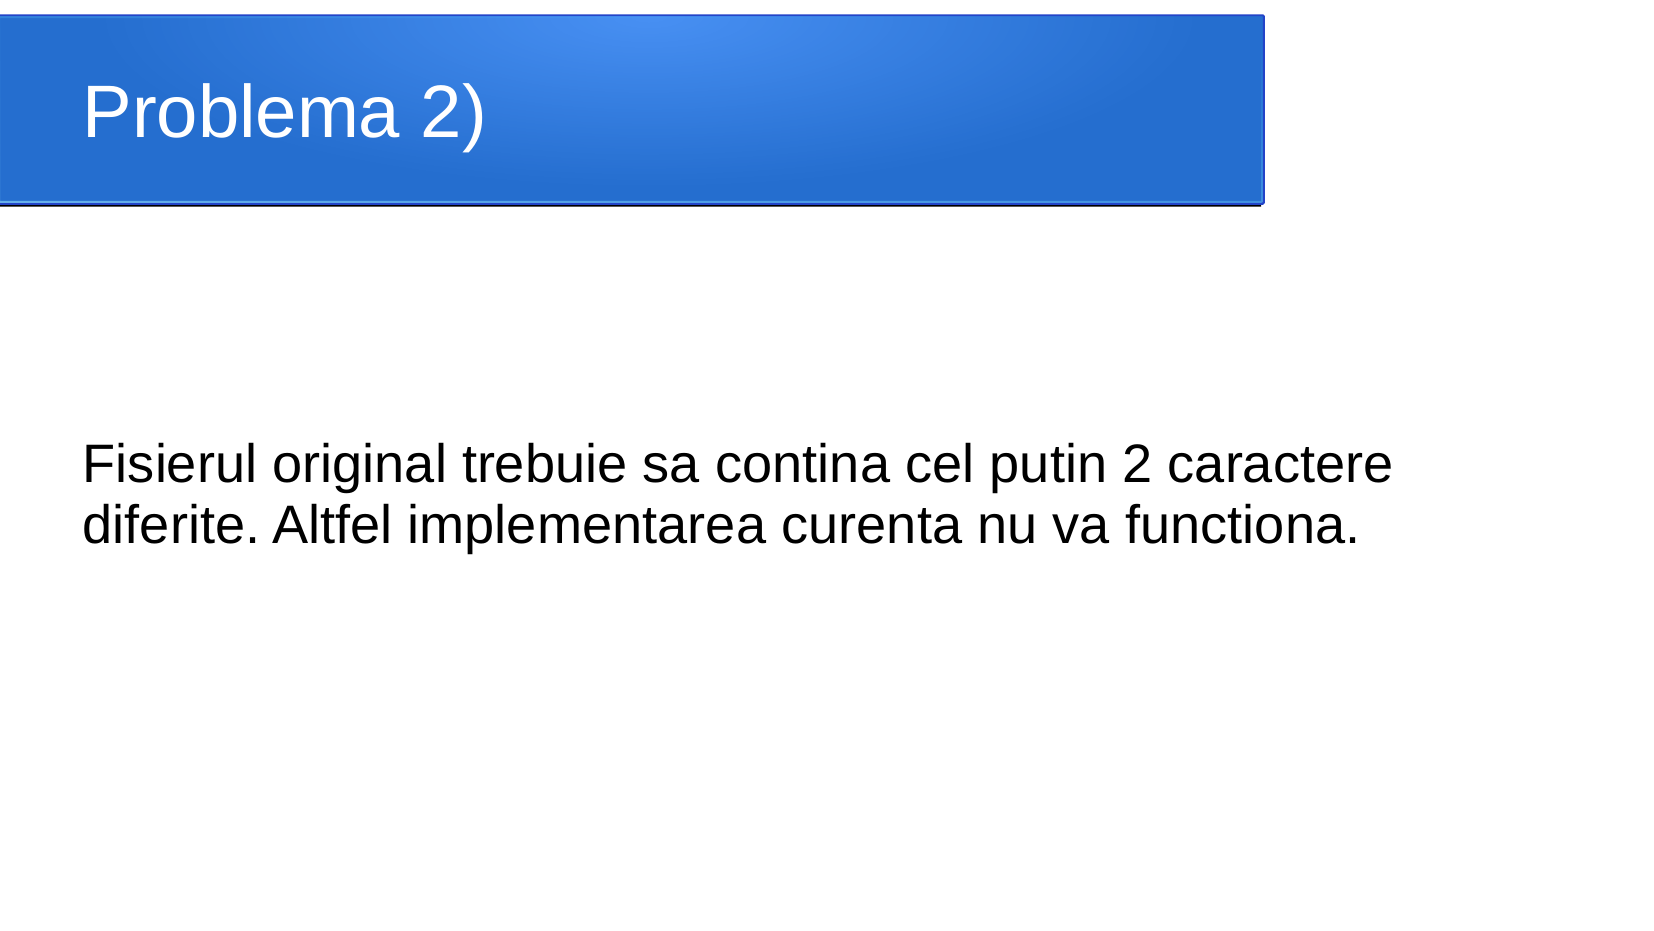

# Problema 2)
Fisierul original trebuie sa contina cel putin 2 caractere diferite. Altfel implementarea curenta nu va functiona.